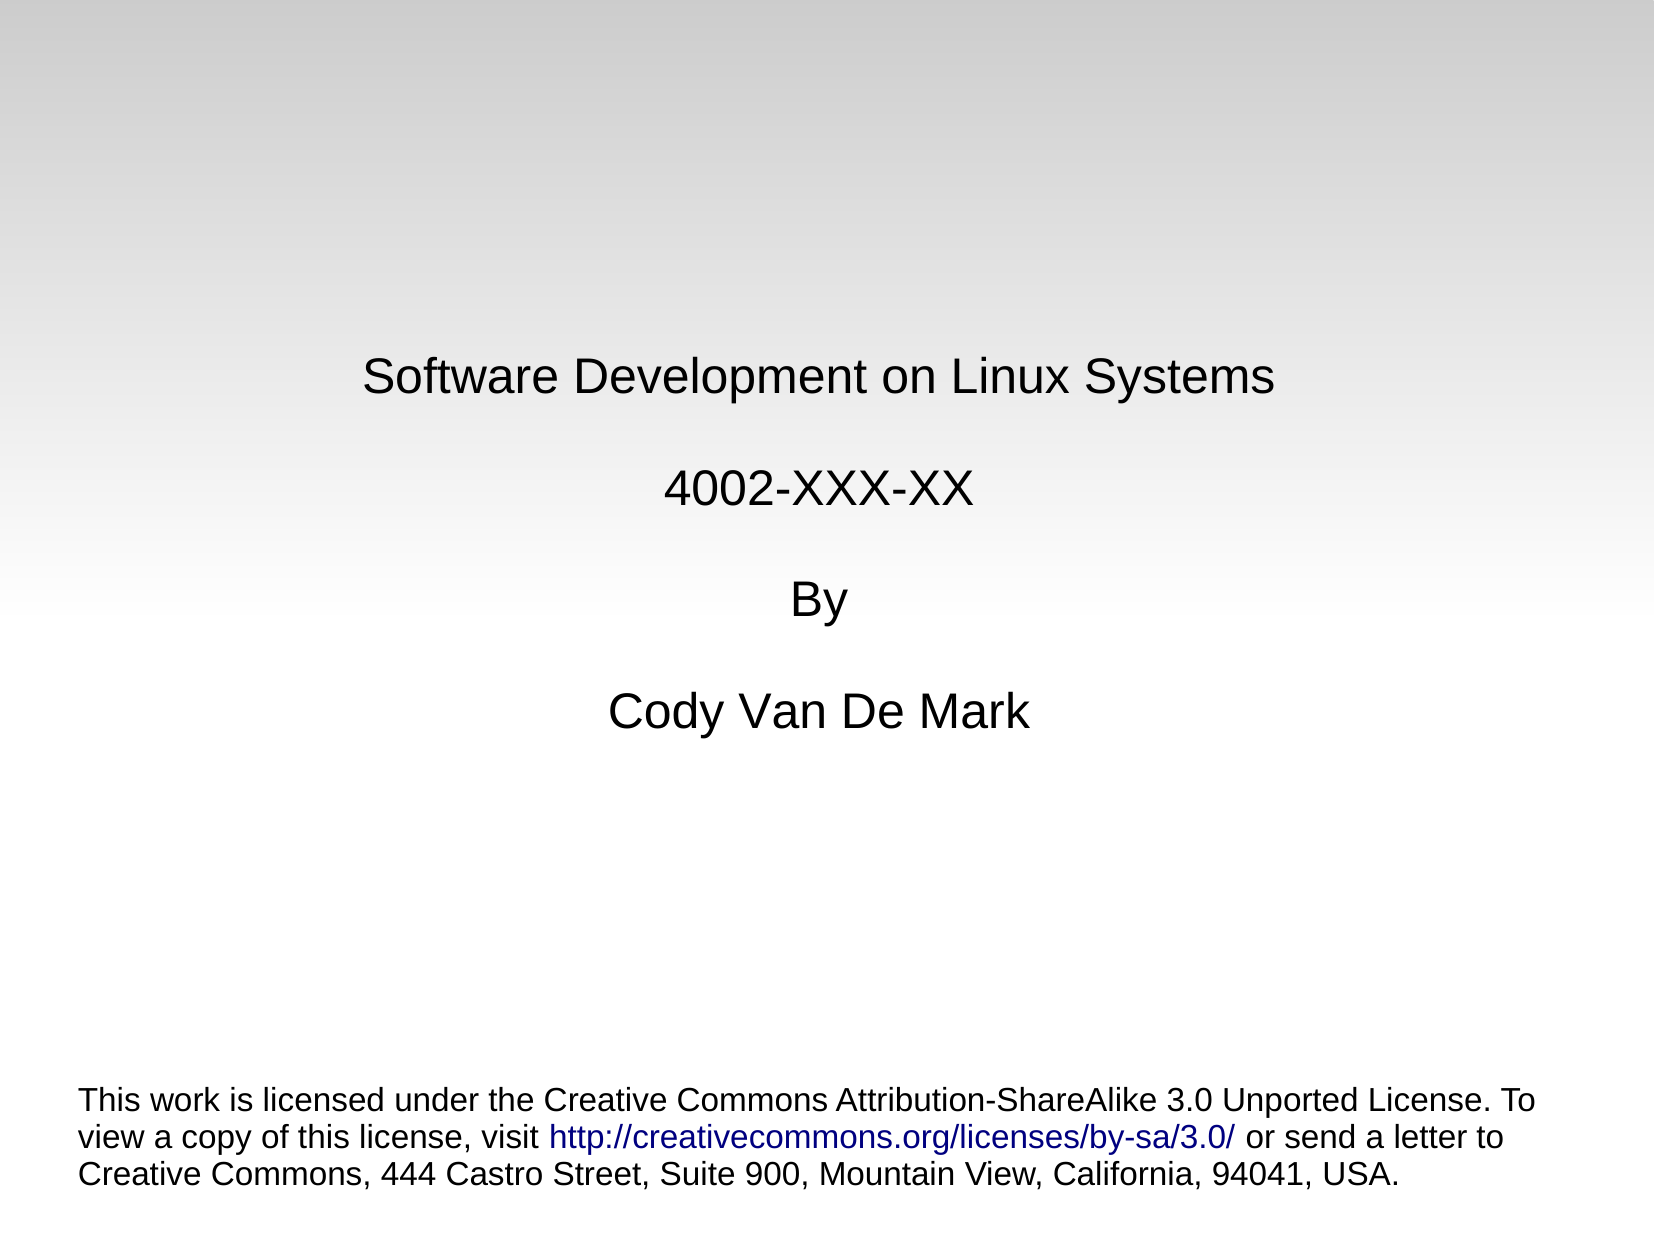

# Software Development on Linux Systems 4002-XXX-XX By Cody Van De Mark
This work is licensed under the Creative Commons Attribution-ShareAlike 3.0 Unported License. To view a copy of this license, visit http://creativecommons.org/licenses/by-sa/3.0/ or send a letter to Creative Commons, 444 Castro Street, Suite 900, Mountain View, California, 94041, USA.